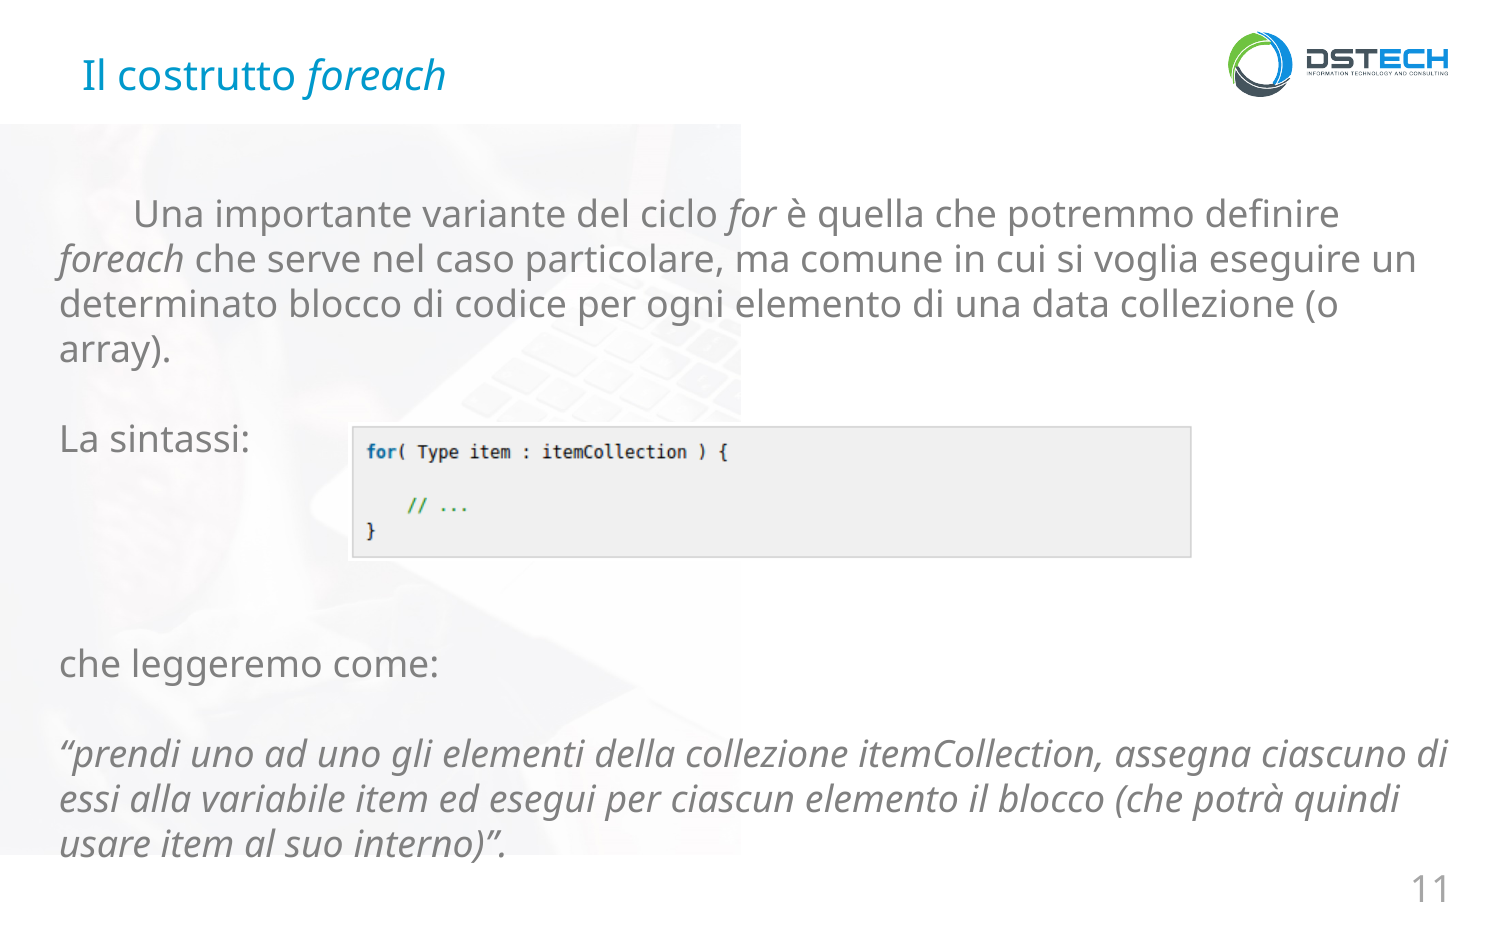

Il costrutto foreach
	Una importante variante del ciclo for è quella che potremmo definire foreach che serve nel caso particolare, ma comune in cui si voglia eseguire un determinato blocco di codice per ogni elemento di una data collezione (o array).
La sintassi:
che leggeremo come:
“prendi uno ad uno gli elementi della collezione itemCollection, assegna ciascuno di essi alla variabile item ed esegui per ciascun elemento il blocco (che potrà quindi usare item al suo interno)”.
11